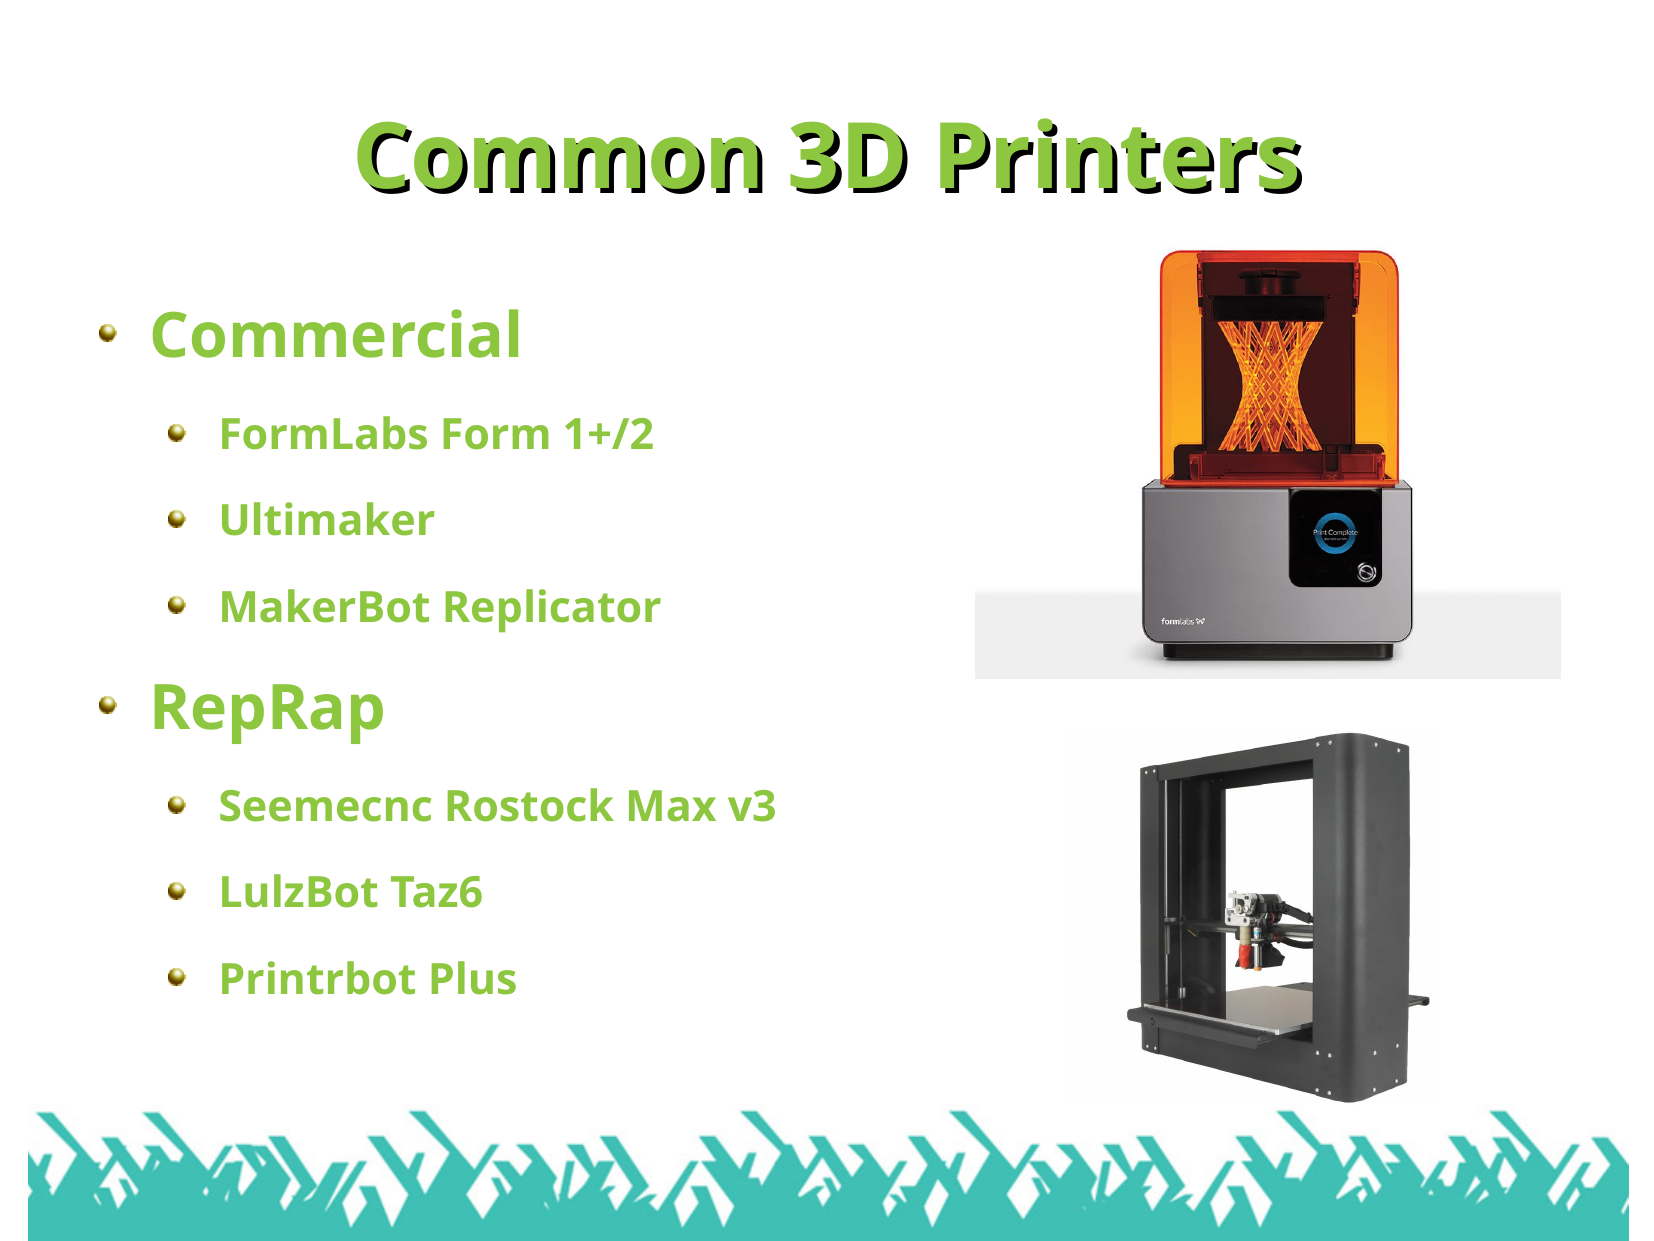

# Common 3D Printers
Commercial
FormLabs Form 1+/2
Ultimaker
MakerBot Replicator
RepRap
Seemecnc Rostock Max v3
LulzBot Taz6
Printrbot Plus